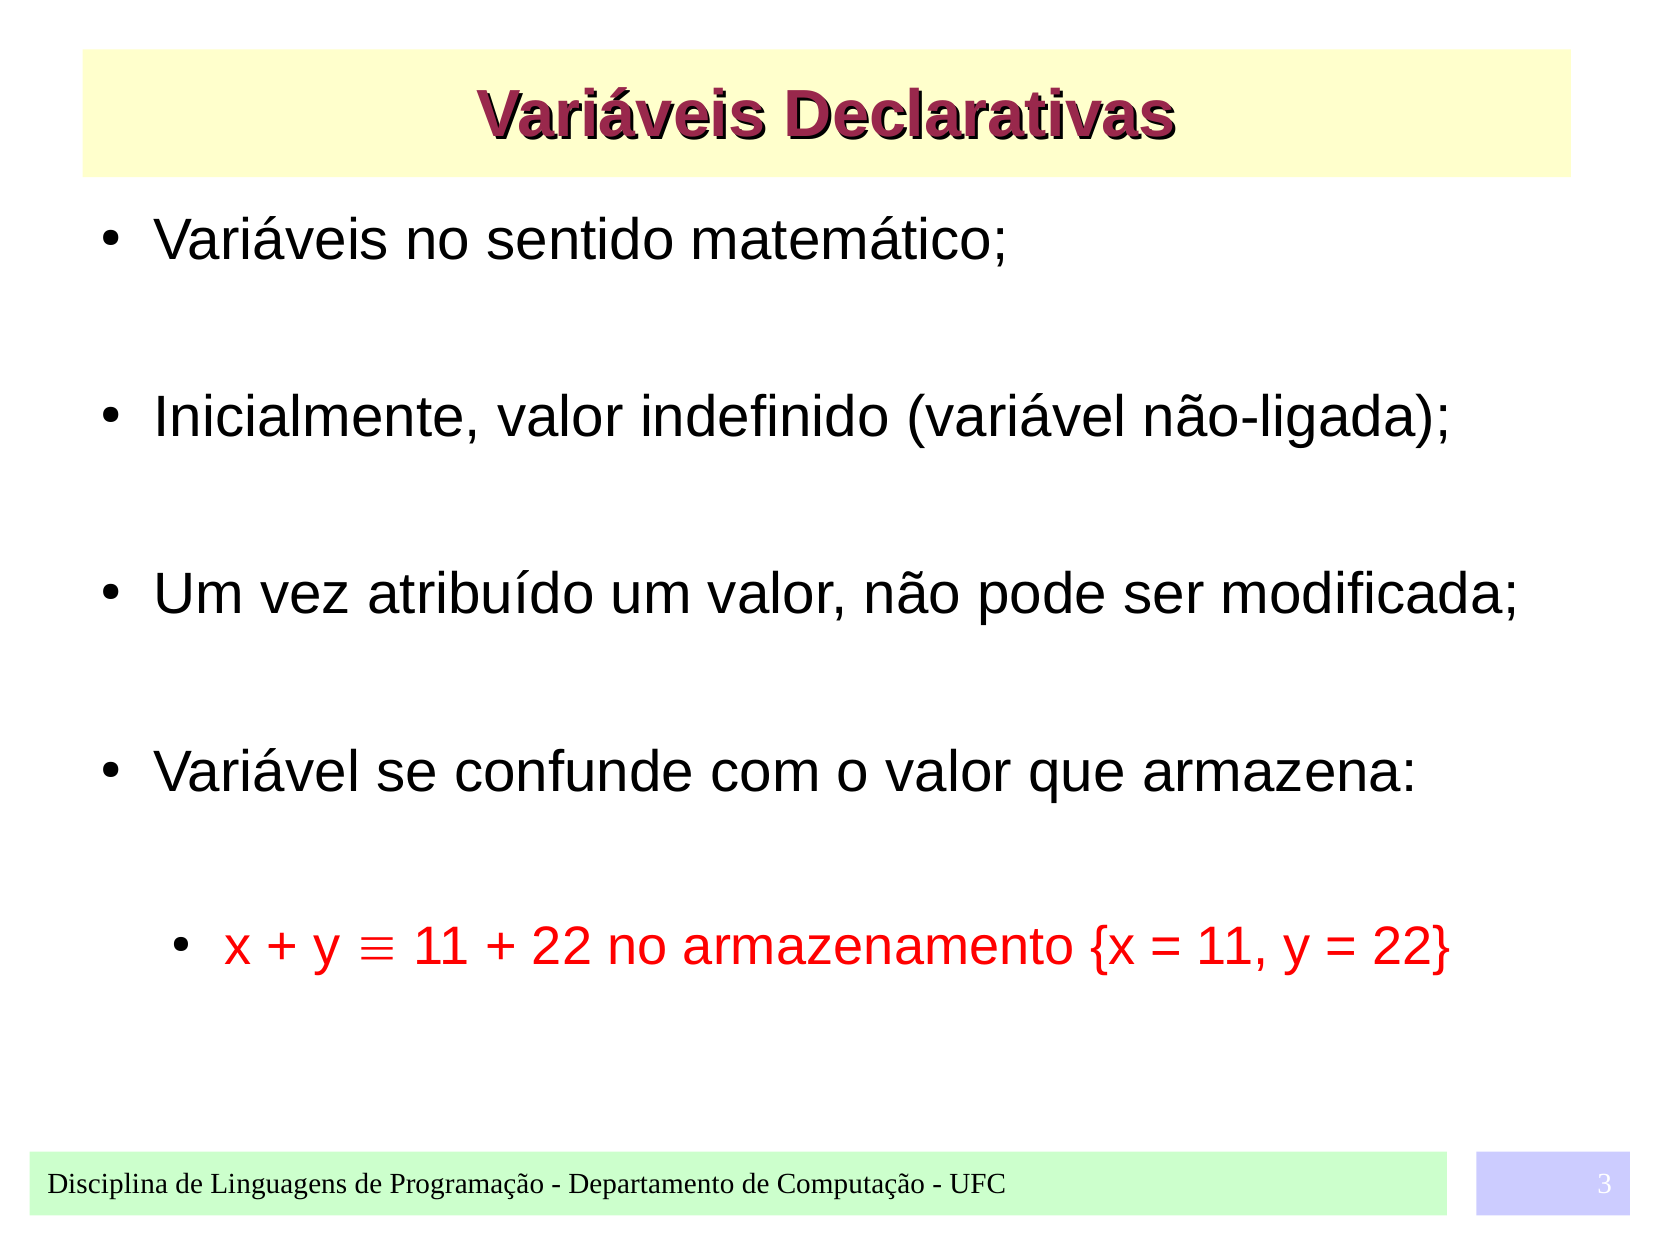

# Variáveis Declarativas
Variáveis no sentido matemático;
Inicialmente, valor indefinido (variável não-ligada);
Um vez atribuído um valor, não pode ser modificada;
Variável se confunde com o valor que armazena:
x + y  11 + 22 no armazenamento {x = 11, y = 22}
Disciplina de Linguagens de Programação - Departamento de Computação - UFC
3